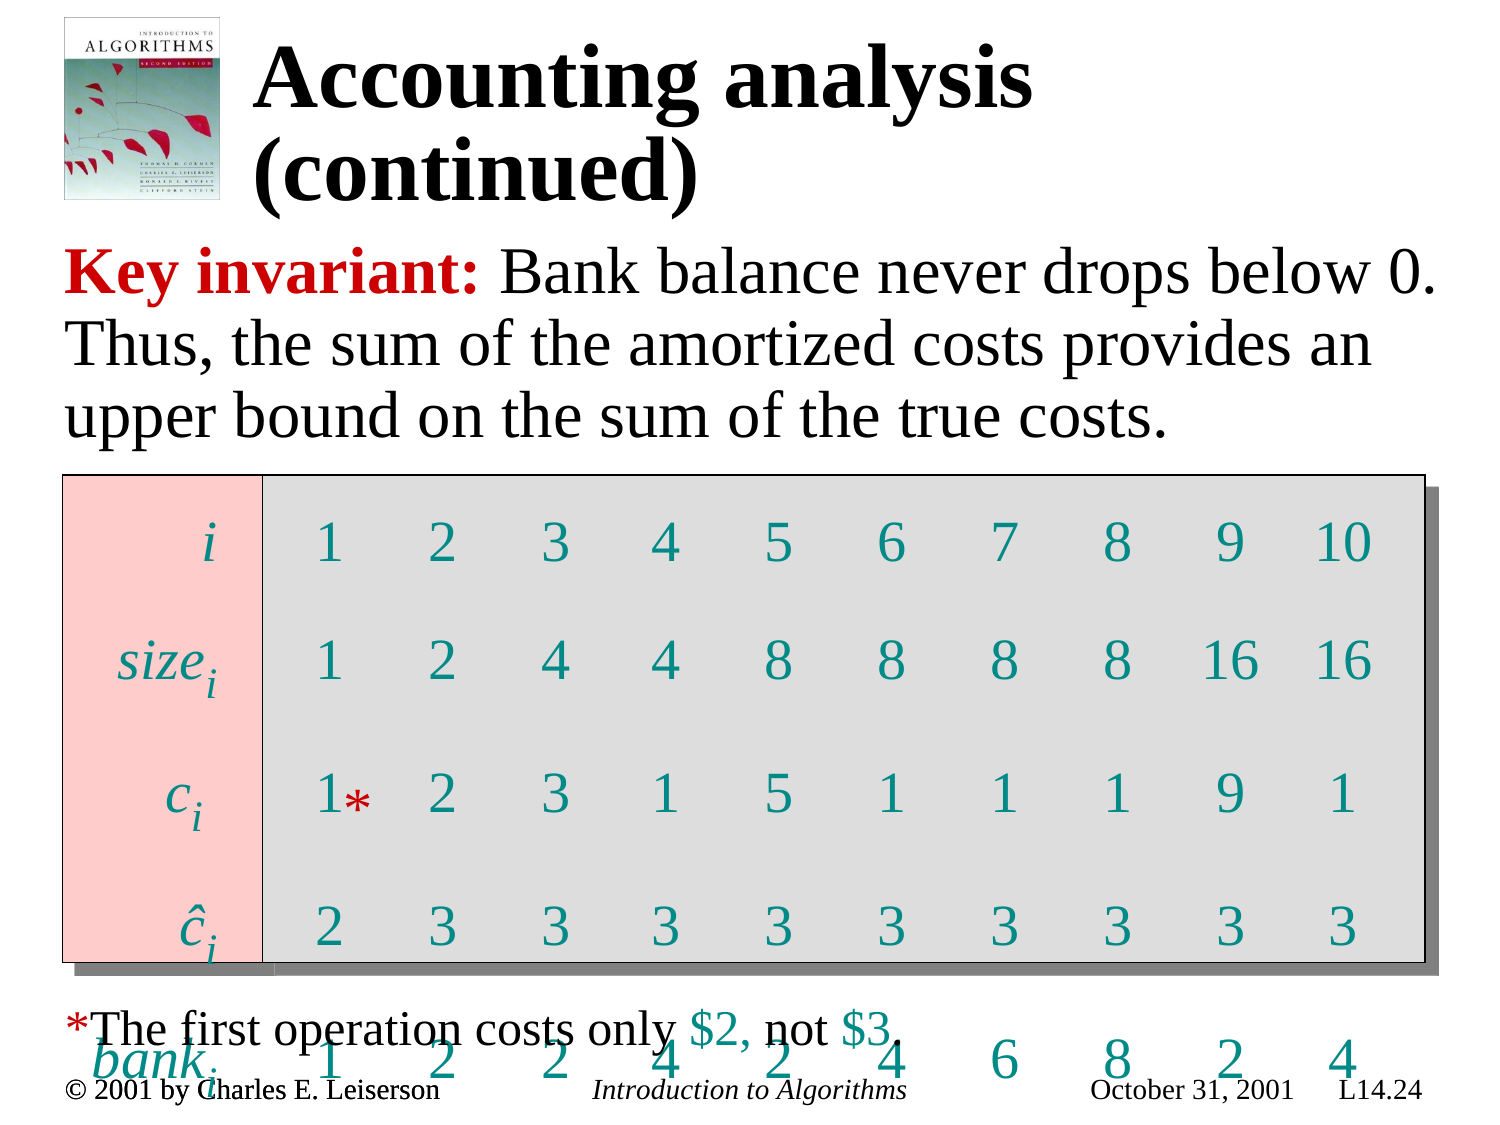

# Accounting analysis (continued)
Key invariant: Bank balance never drops below 0. Thus, the sum of the amortized costs provides an upper bound on the sum of the true costs.
	i	1	2	3	4	5	6	7	8	9	10
	sizei	1	2	4	4	8	8	8	8	16	16
	 ci 	1	2	3	1	5	1	1	1	9	1
	ĉi	2	3	3	3	3	3	3	3	3	3
	banki	1	2	2	4	2	4	6	8	2	4
*
*The first operation costs only $2, not $3.
Introduction to Algorithms
October 31, 2001 L14.